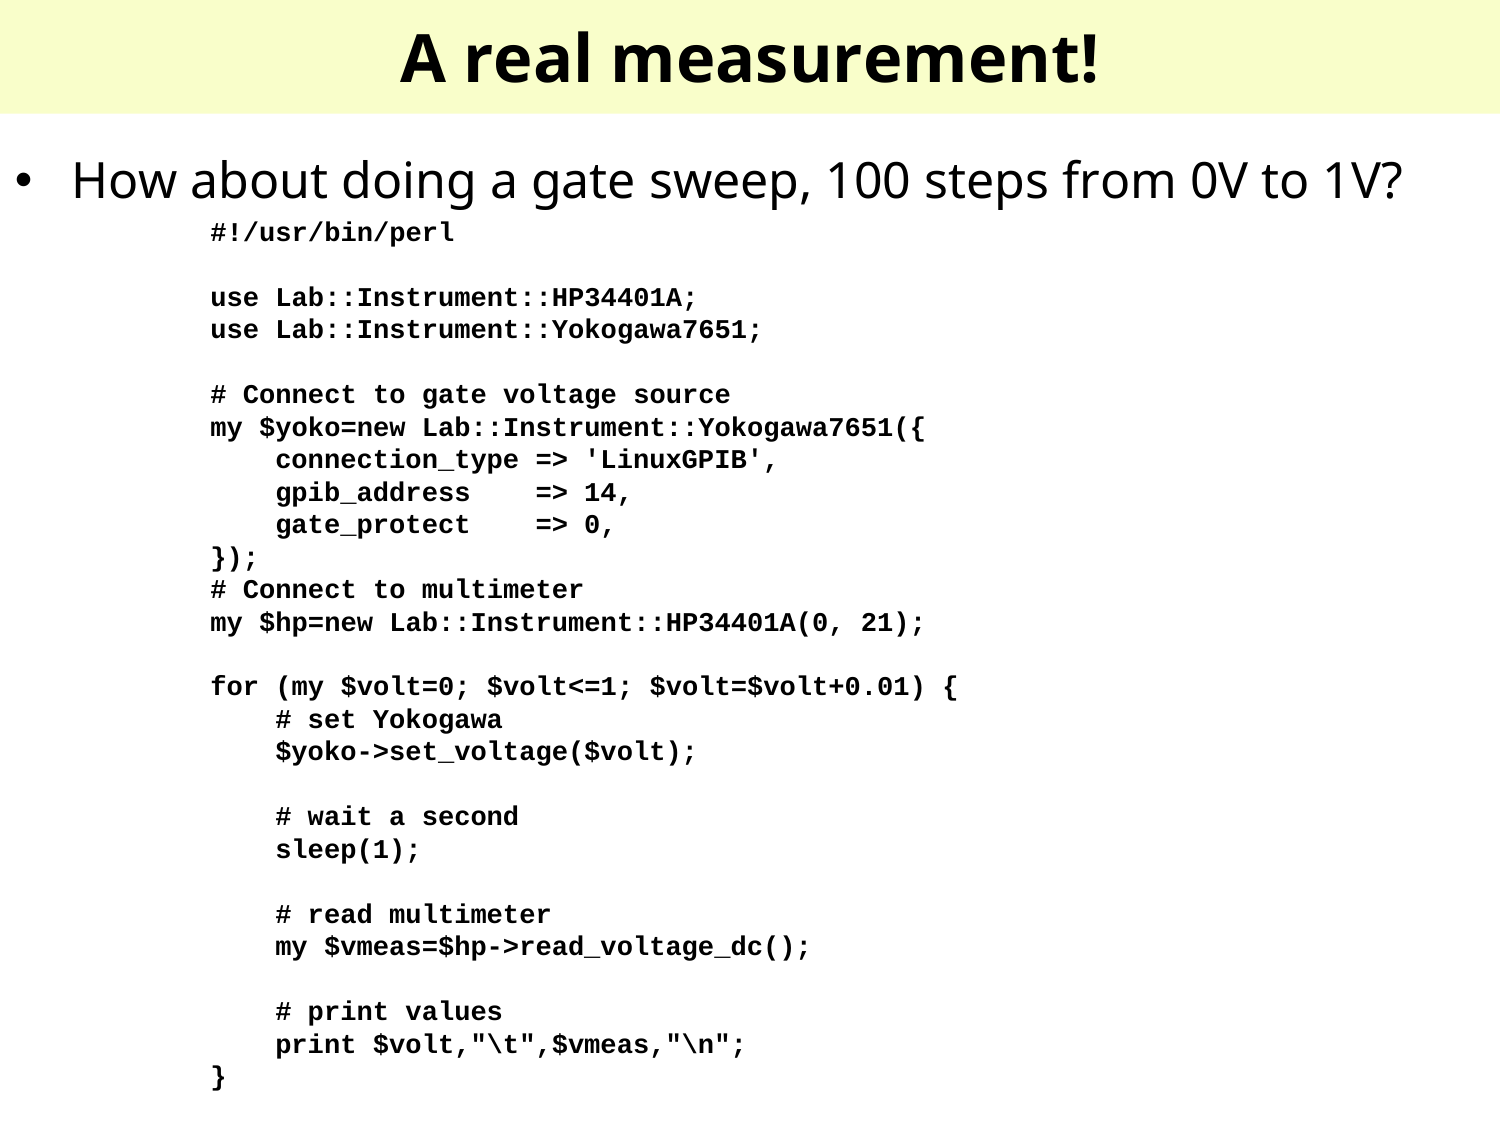

# A real measurement!
How about doing a gate sweep, 100 steps from 0V to 1V?
#!/usr/bin/perl
use Lab::Instrument::HP34401A;
use Lab::Instrument::Yokogawa7651;
# Connect to gate voltage source
my $yoko=new Lab::Instrument::Yokogawa7651({
 connection_type => 'LinuxGPIB',
 gpib_address => 14,
 gate_protect => 0,
});
# Connect to multimeter
my $hp=new Lab::Instrument::HP34401A(0, 21);
for (my $volt=0; $volt<=1; $volt=$volt+0.01) {
 # set Yokogawa
 $yoko->set_voltage($volt);
 # wait a second
 sleep(1);
 # read multimeter
 my $vmeas=$hp->read_voltage_dc();
 # print values
 print $volt,"\t",$vmeas,"\n";
}